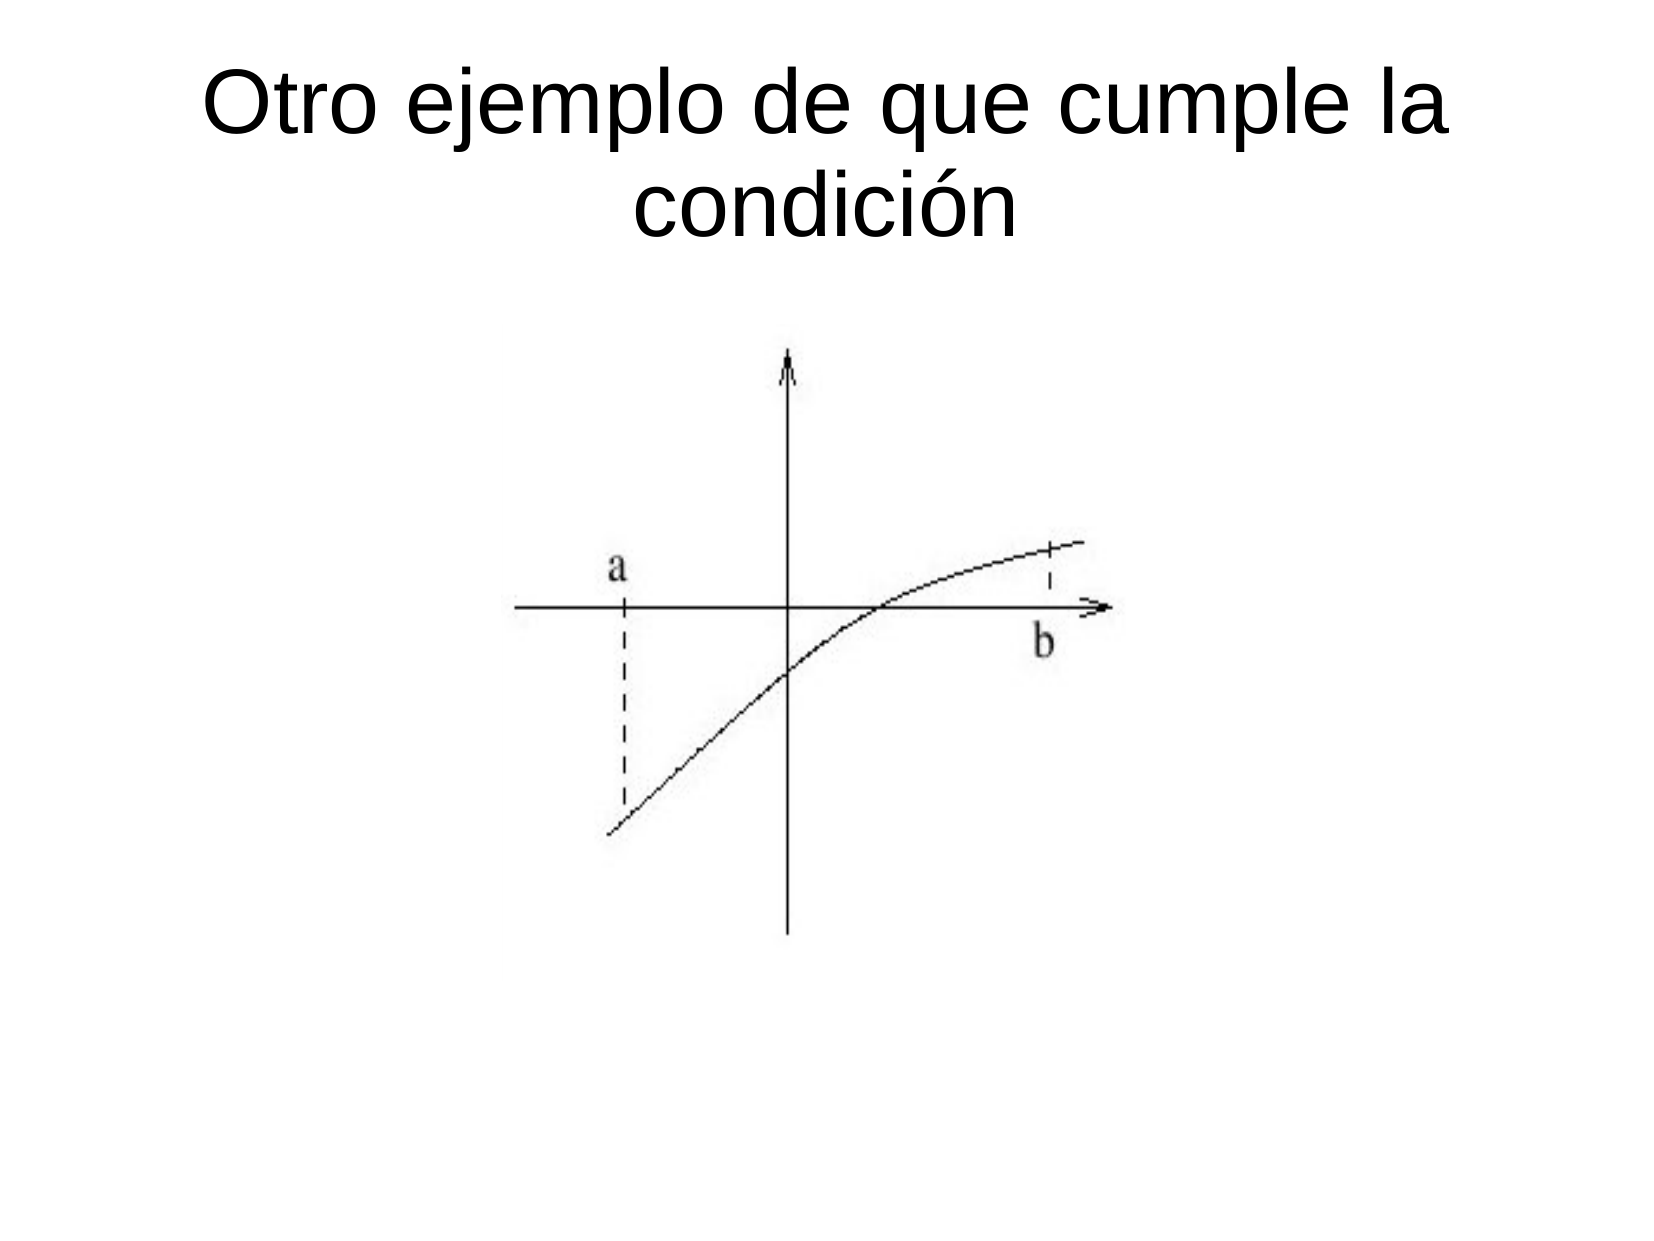

# Otro ejemplo de que cumple la condición